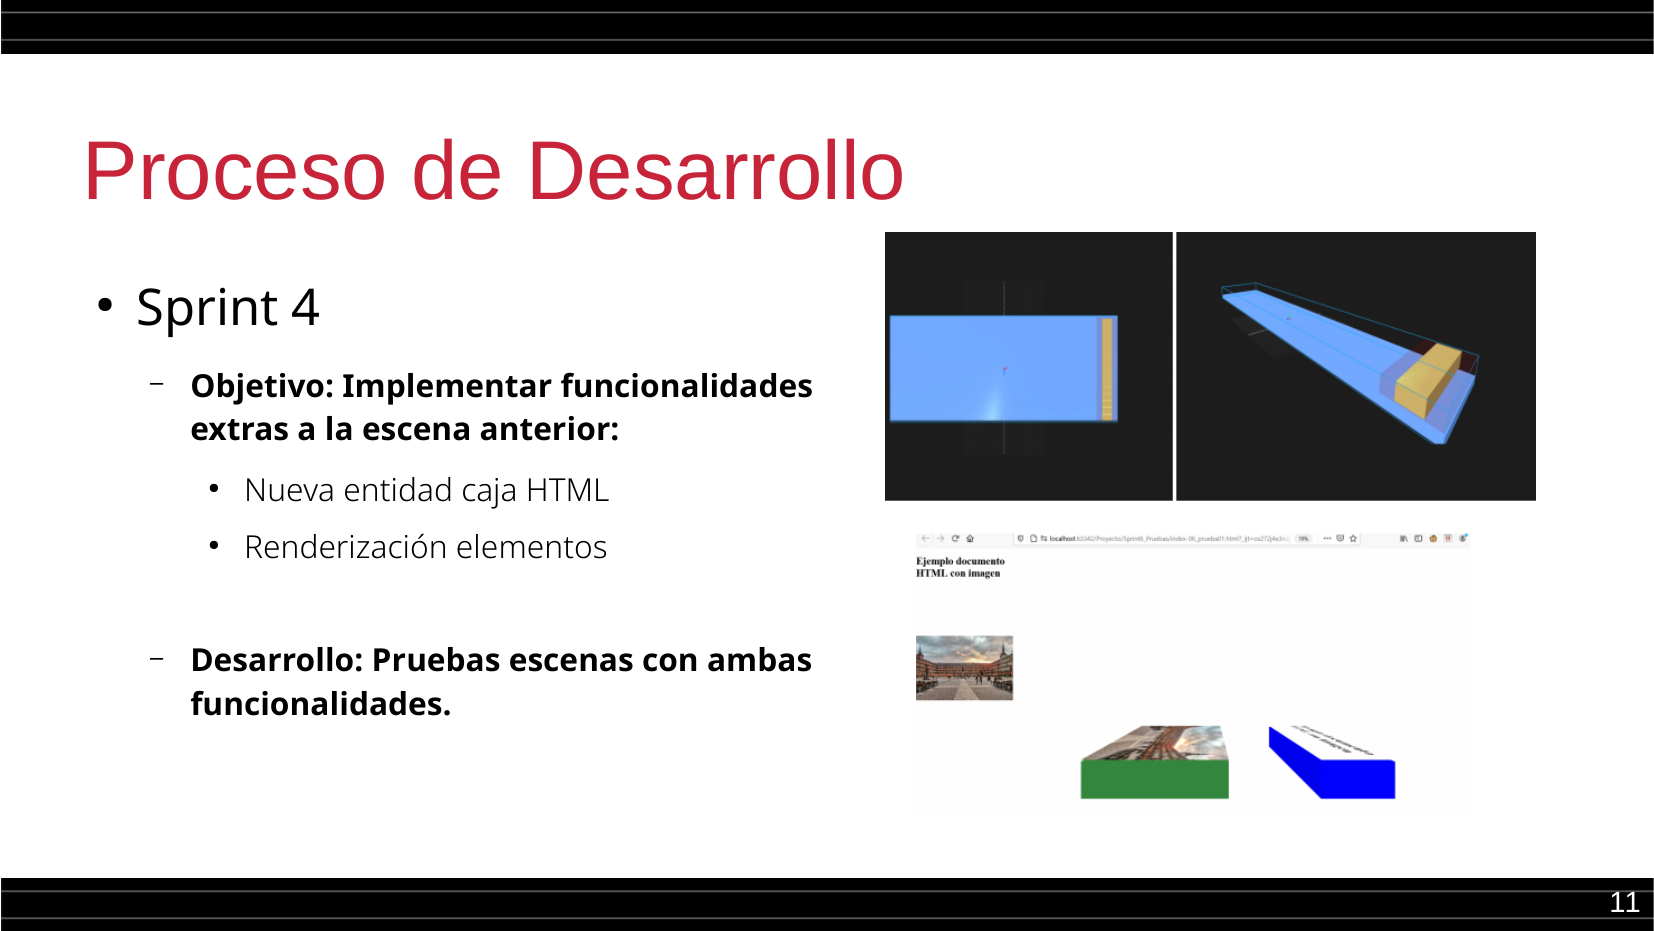

# Proceso de Desarrollo
Sprint 4
Objetivo: Implementar funcionalidades extras a la escena anterior:
Nueva entidad caja HTML
Renderización elementos
Desarrollo: Pruebas escenas con ambas funcionalidades.